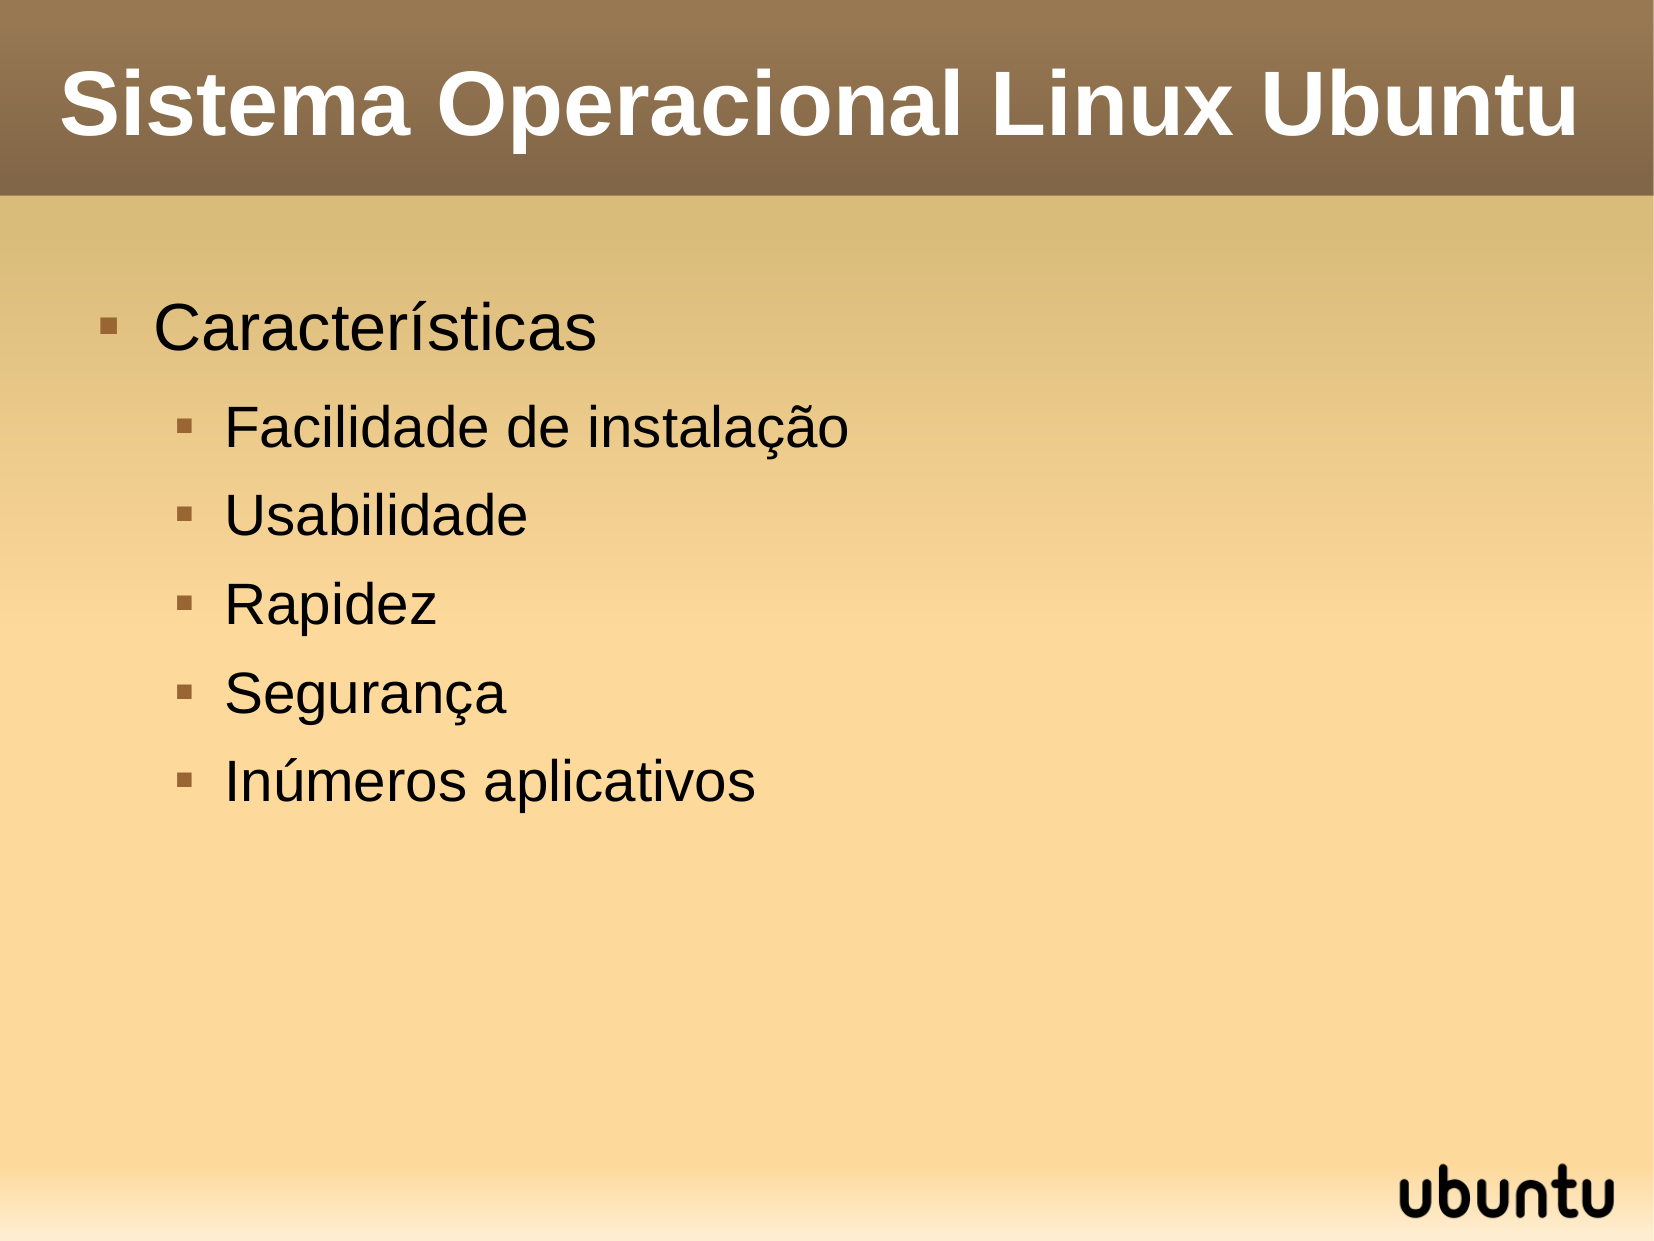

# Sistema Operacional Linux Ubuntu
Características
Facilidade de instalação
Usabilidade
Rapidez
Segurança
Inúmeros aplicativos